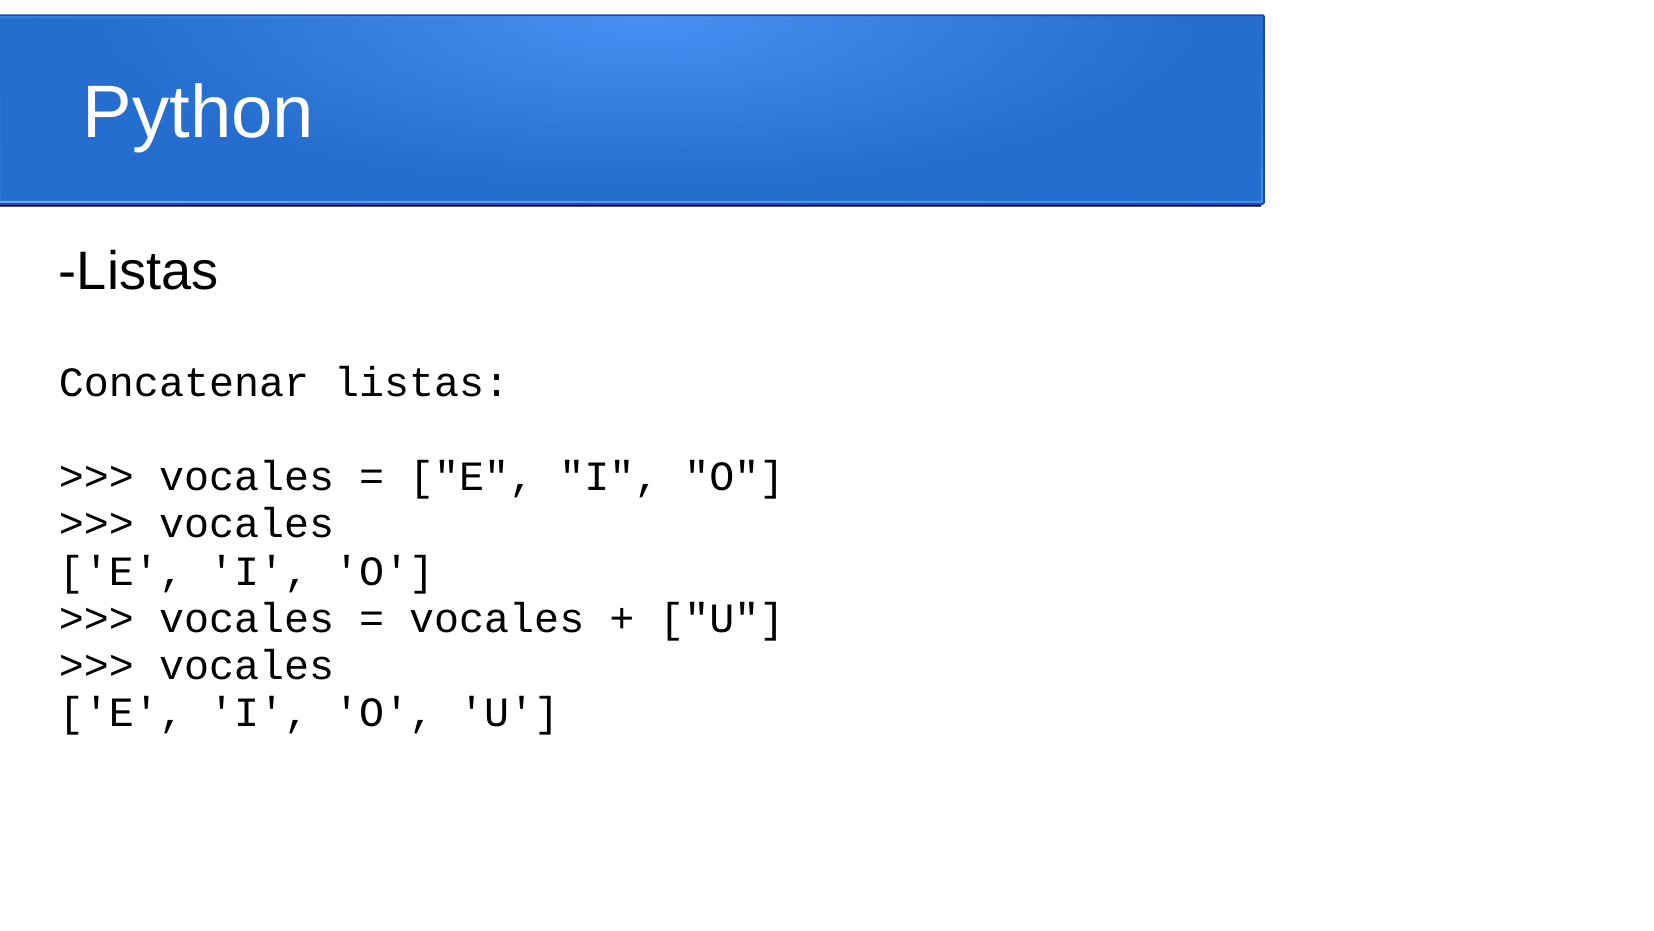

# Python
-Listas
Concatenar listas:
>>> vocales = ["E", "I", "O"]
>>> vocales
['E', 'I', 'O']
>>> vocales = vocales + ["U"]
>>> vocales
['E', 'I', 'O', 'U']